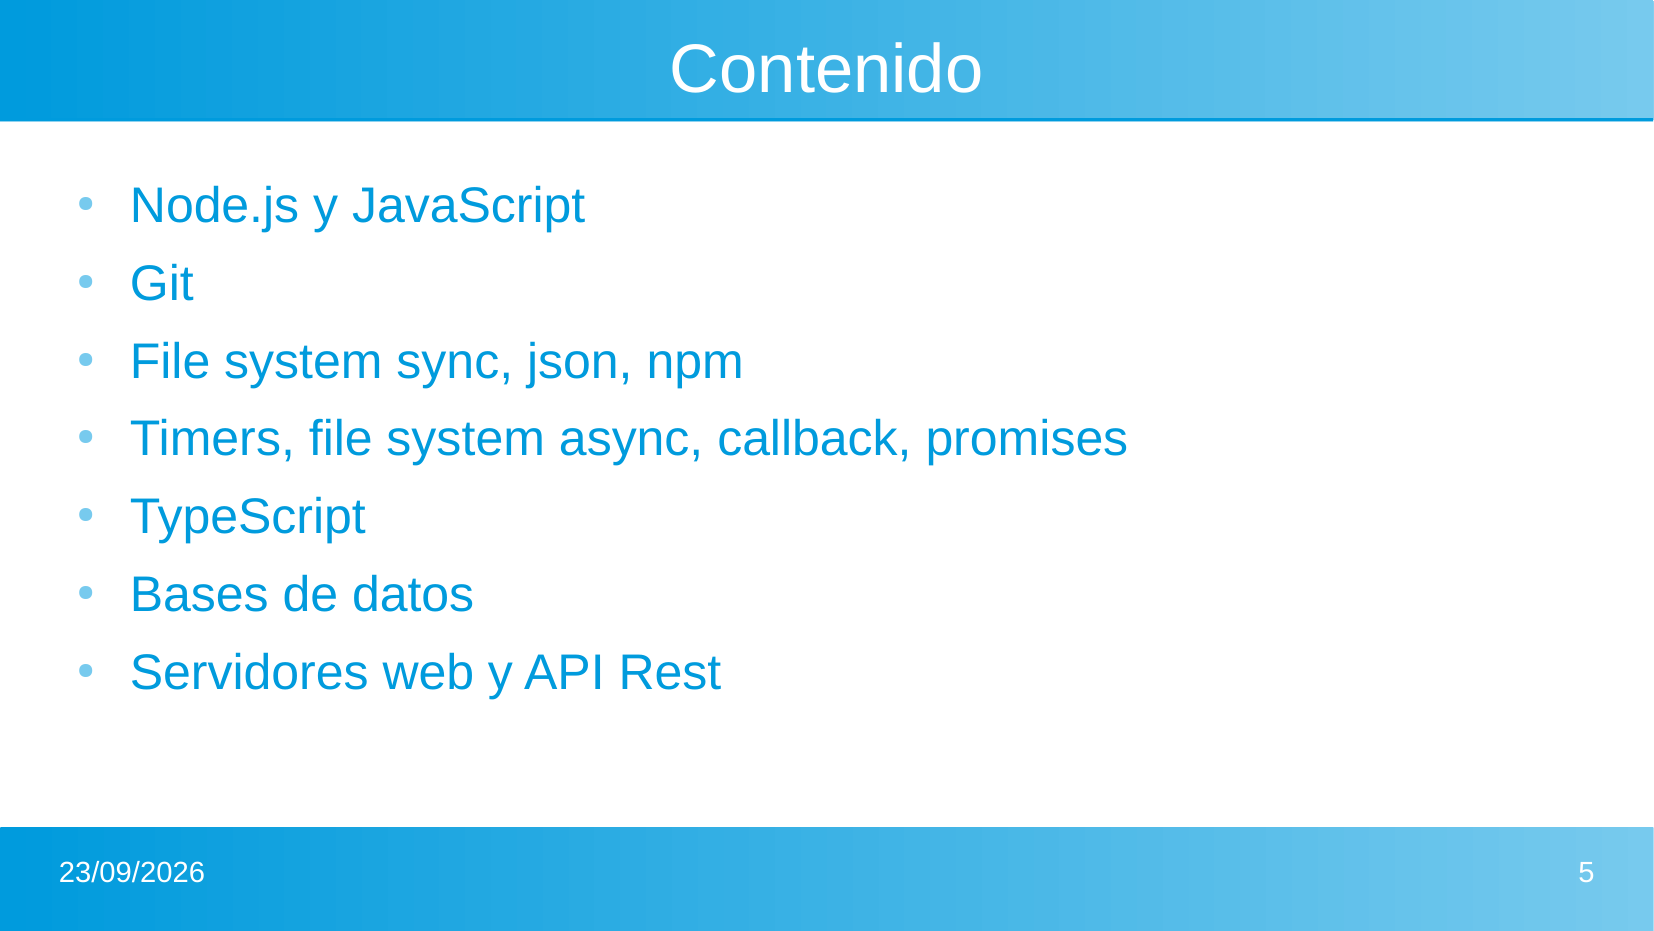

# Contenido
Node.js y JavaScript
Git
File system sync, json, npm
Timers, file system async, callback, promises
TypeScript
Bases de datos
Servidores web y API Rest
5